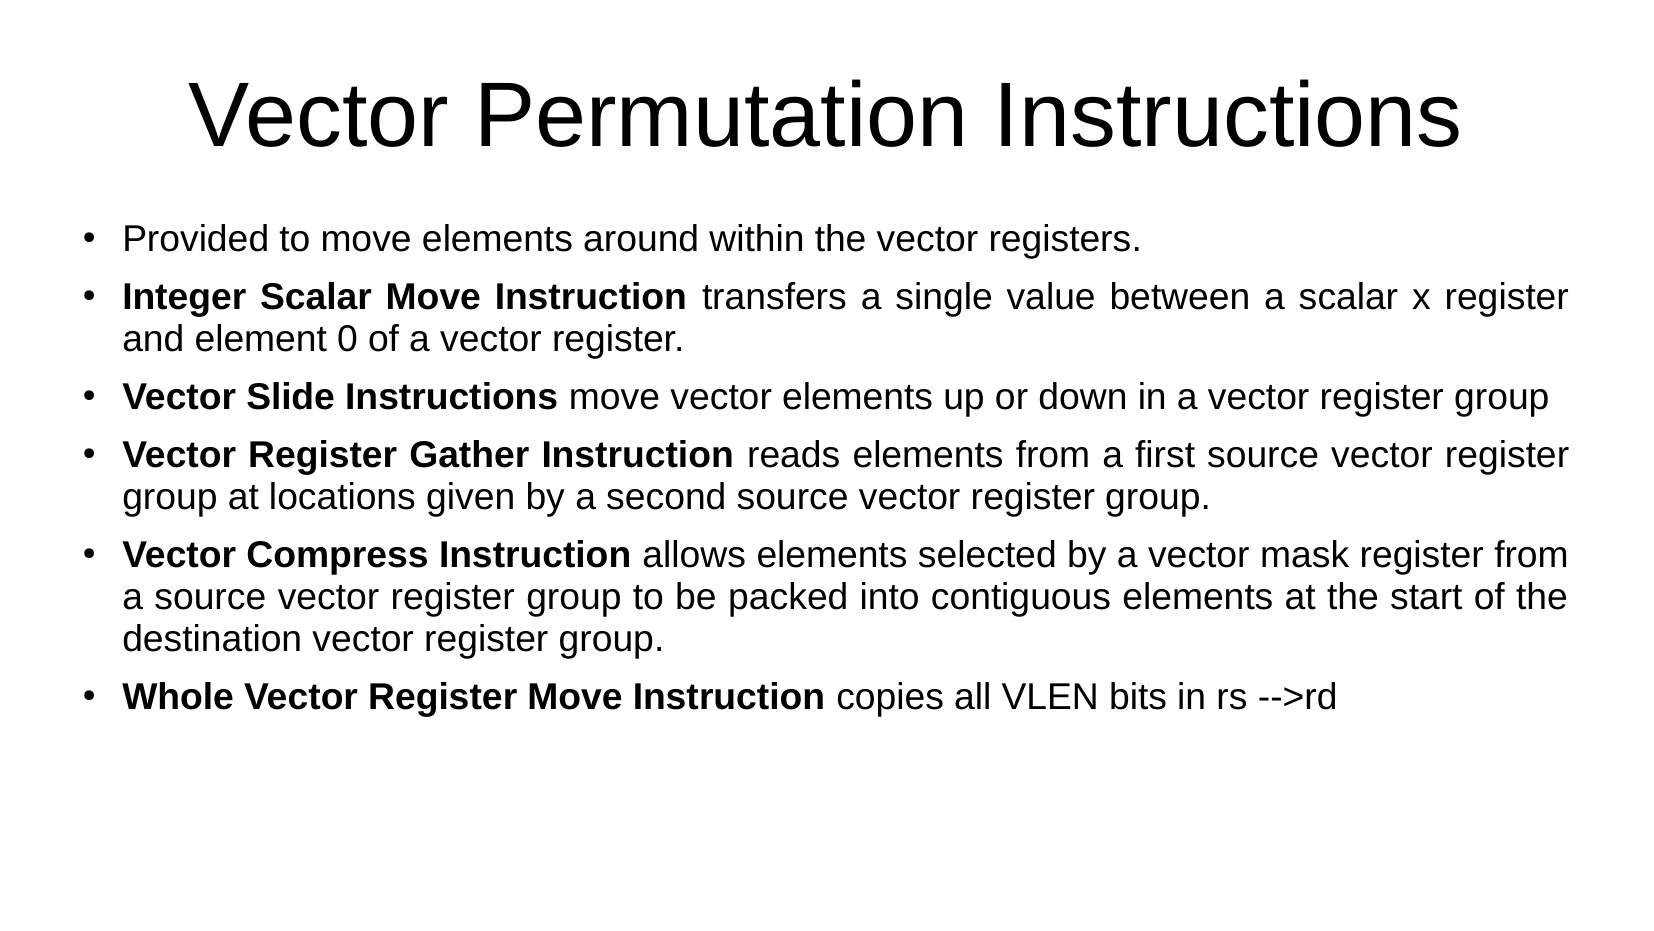

# Vector Permutation Instructions
Provided to move elements around within the vector registers.
Integer Scalar Move Instruction transfers a single value between a scalar x register and element 0 of a vector register.
Vector Slide Instructions move vector elements up or down in a vector register group
Vector Register Gather Instruction reads elements from a first source vector register group at locations given by a second source vector register group.
Vector Compress Instruction allows elements selected by a vector mask register from a source vector register group to be packed into contiguous elements at the start of the destination vector register group.
Whole Vector Register Move Instruction copies all VLEN bits in rs -->rd